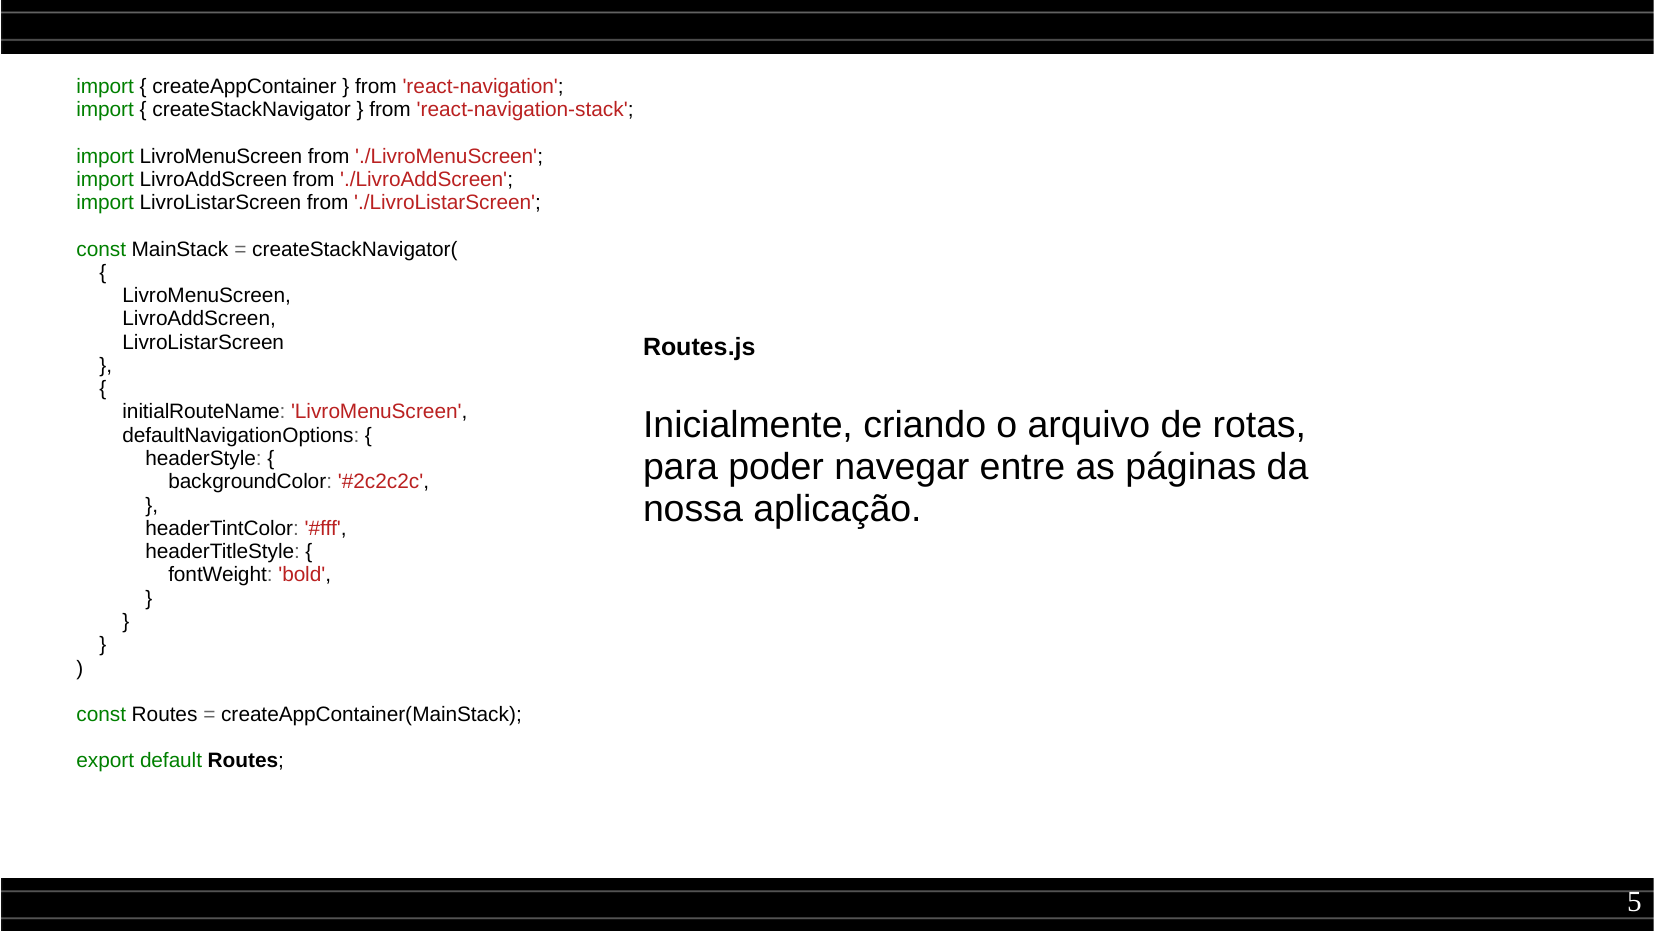

import { createAppContainer } from 'react-navigation';
import { createStackNavigator } from 'react-navigation-stack';
import LivroMenuScreen from './LivroMenuScreen';
import LivroAddScreen from './LivroAddScreen';
import LivroListarScreen from './LivroListarScreen';
const MainStack = createStackNavigator(
 {
 LivroMenuScreen,
 LivroAddScreen,
 LivroListarScreen
 },
 {
 initialRouteName: 'LivroMenuScreen',
 defaultNavigationOptions: {
 headerStyle: {
 backgroundColor: '#2c2c2c',
 },
 headerTintColor: '#fff',
 headerTitleStyle: {
 fontWeight: 'bold',
 }
 }
 }
)
const Routes = createAppContainer(MainStack);
export default Routes;
Routes.js
Inicialmente, criando o arquivo de rotas,
para poder navegar entre as páginas da
nossa aplicação.